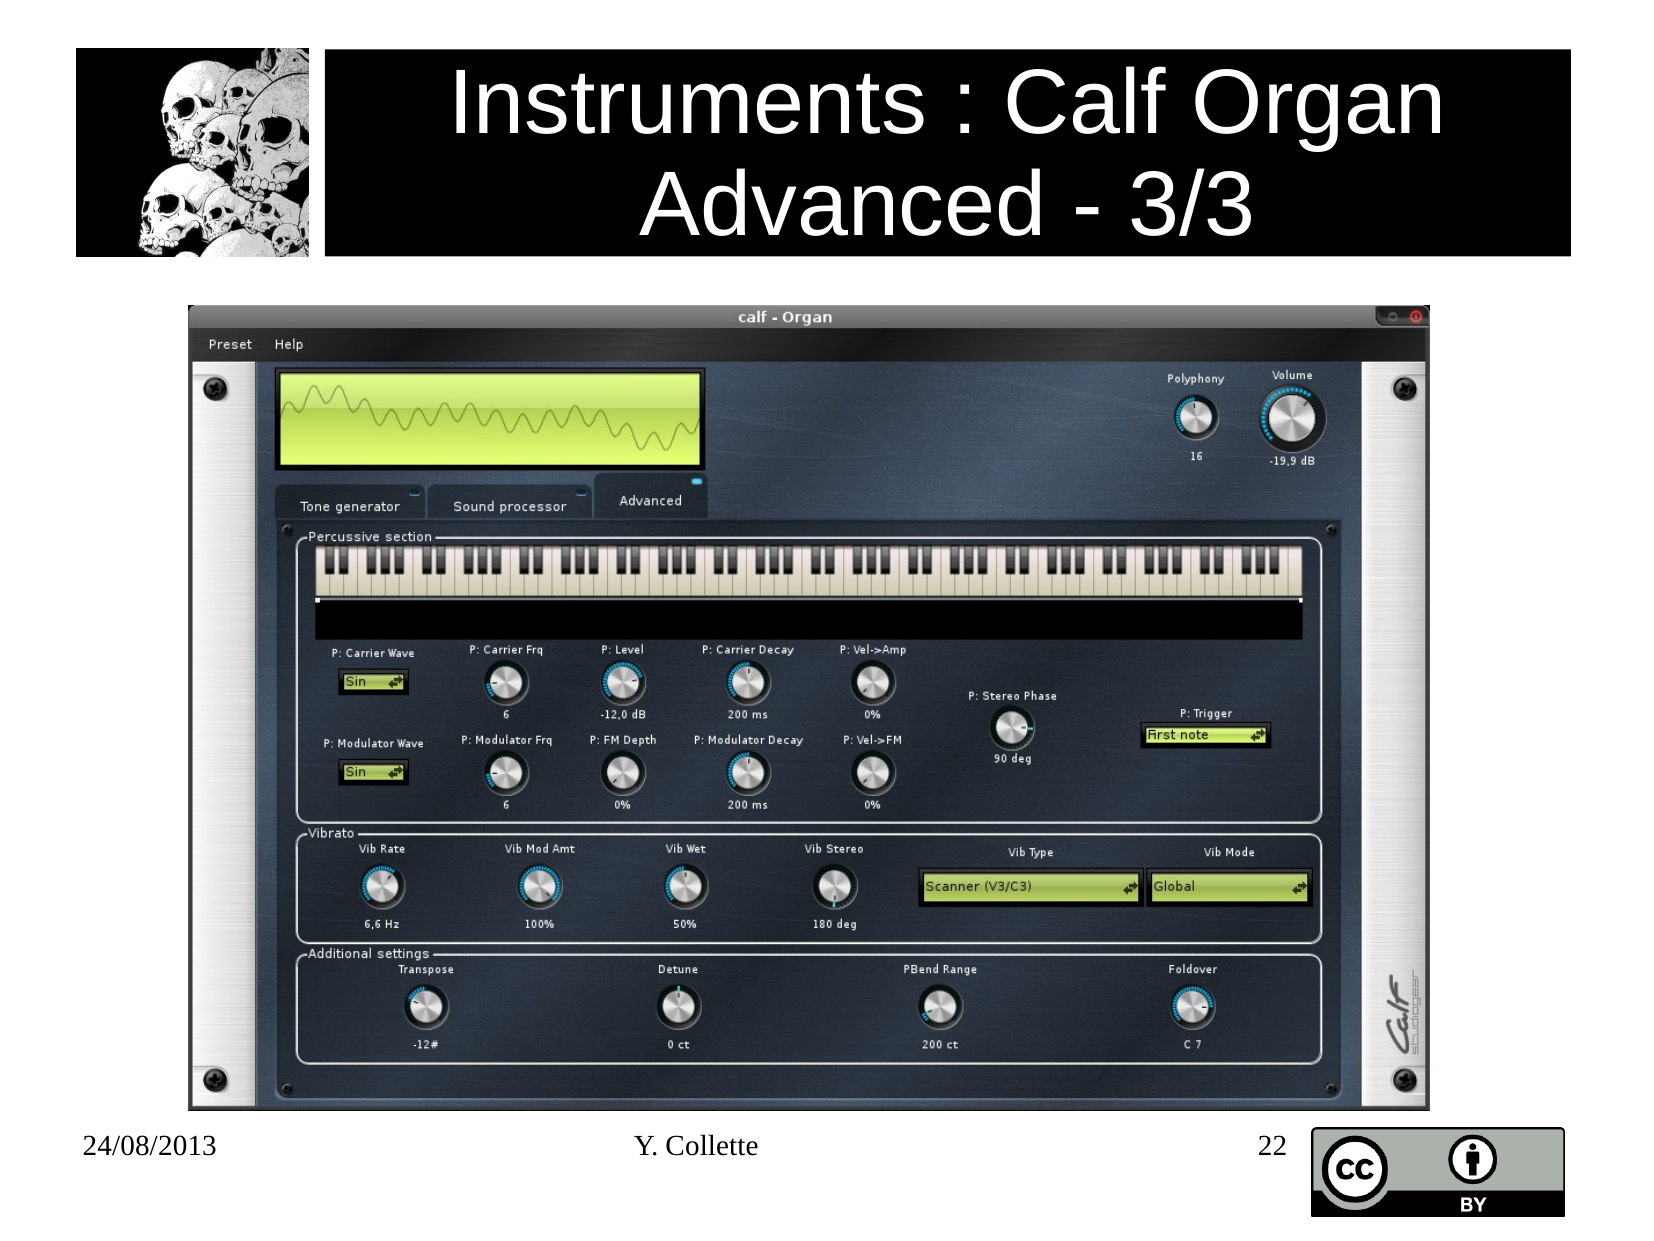

# Instruments : Calf Organ Advanced - 3/3
Y. Collette
22